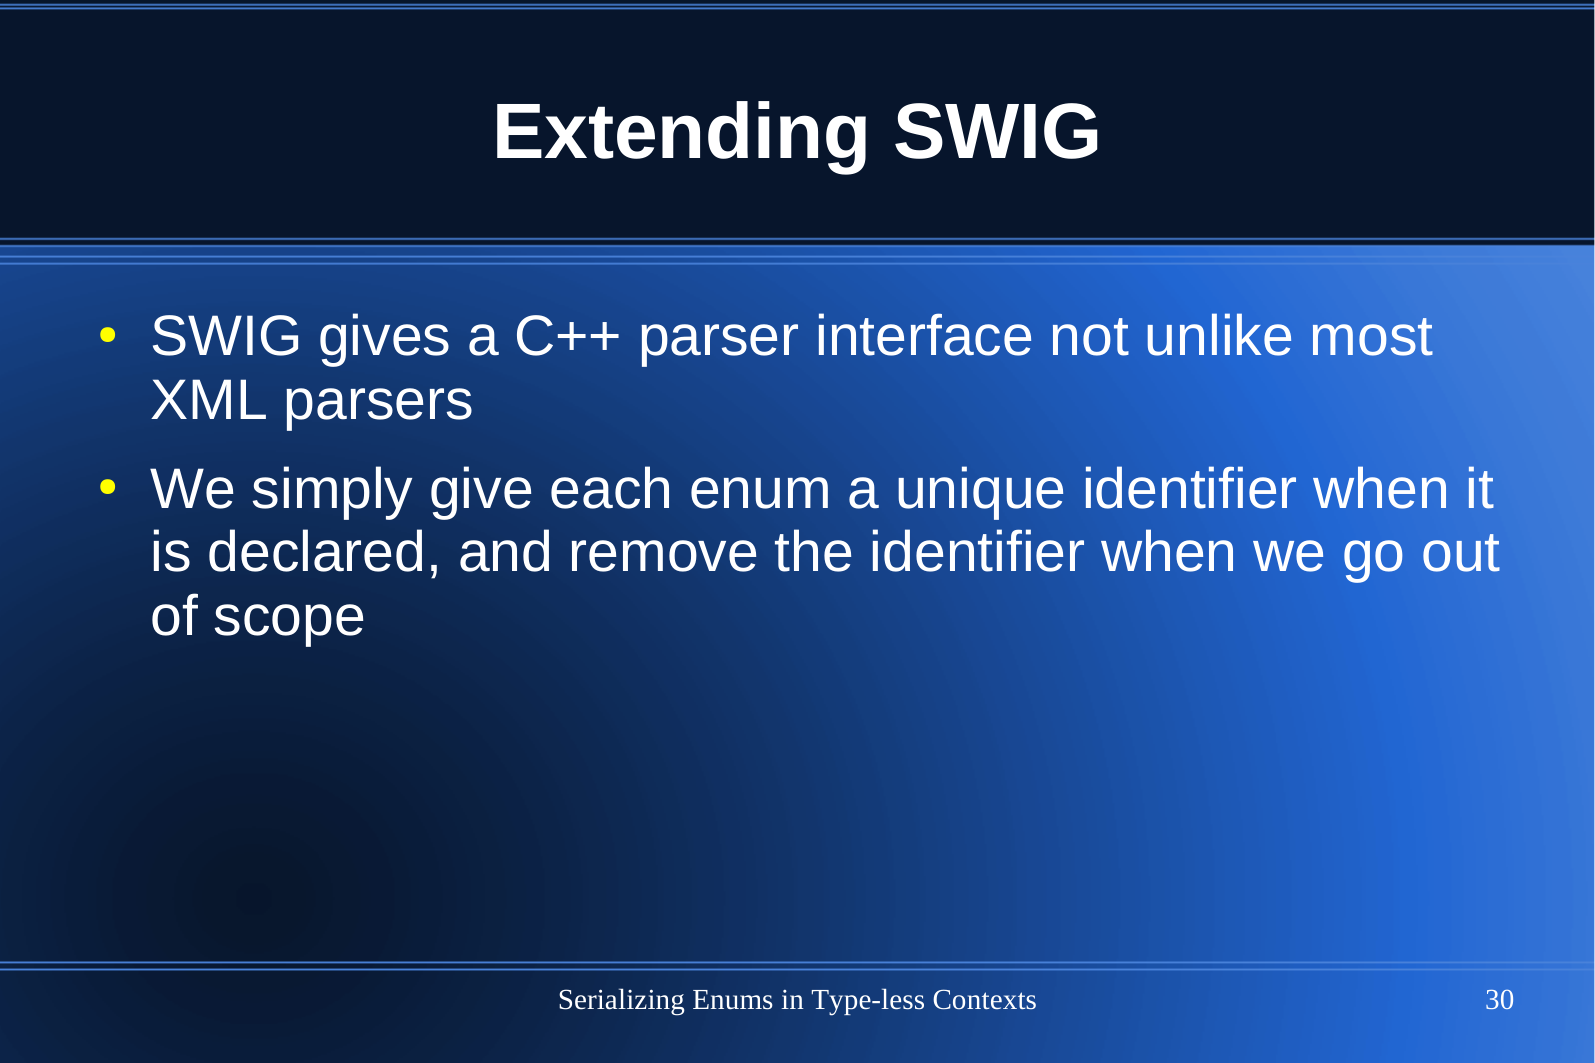

# Extending SWIG
SWIG gives a C++ parser interface not unlike most XML parsers
We simply give each enum a unique identifier when it is declared, and remove the identifier when we go out of scope
Serializing Enums in Type-less Contexts
30